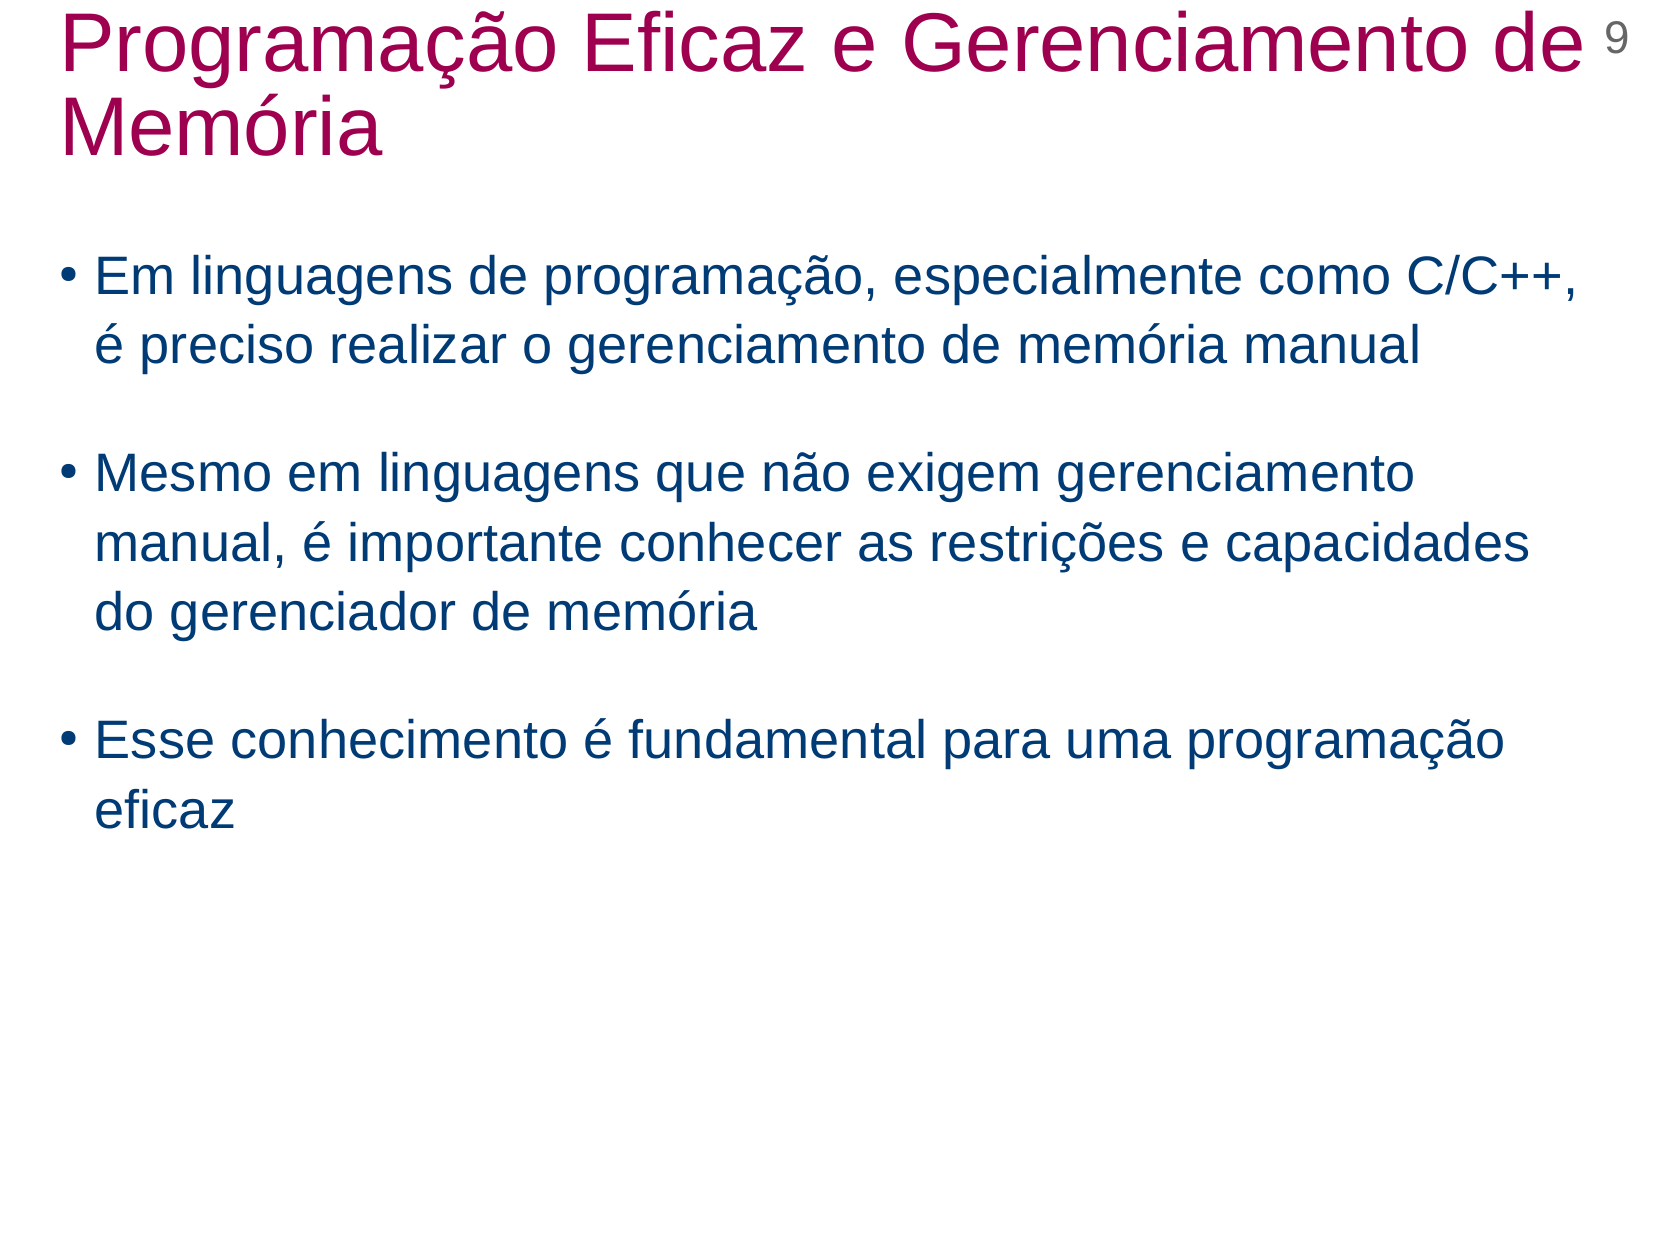

# Programação Eficaz e Gerenciamento de Memória
9
Em linguagens de programação, especialmente como C/C++, é preciso realizar o gerenciamento de memória manual
Mesmo em linguagens que não exigem gerenciamento manual, é importante conhecer as restrições e capacidades do gerenciador de memória
Esse conhecimento é fundamental para uma programação eficaz